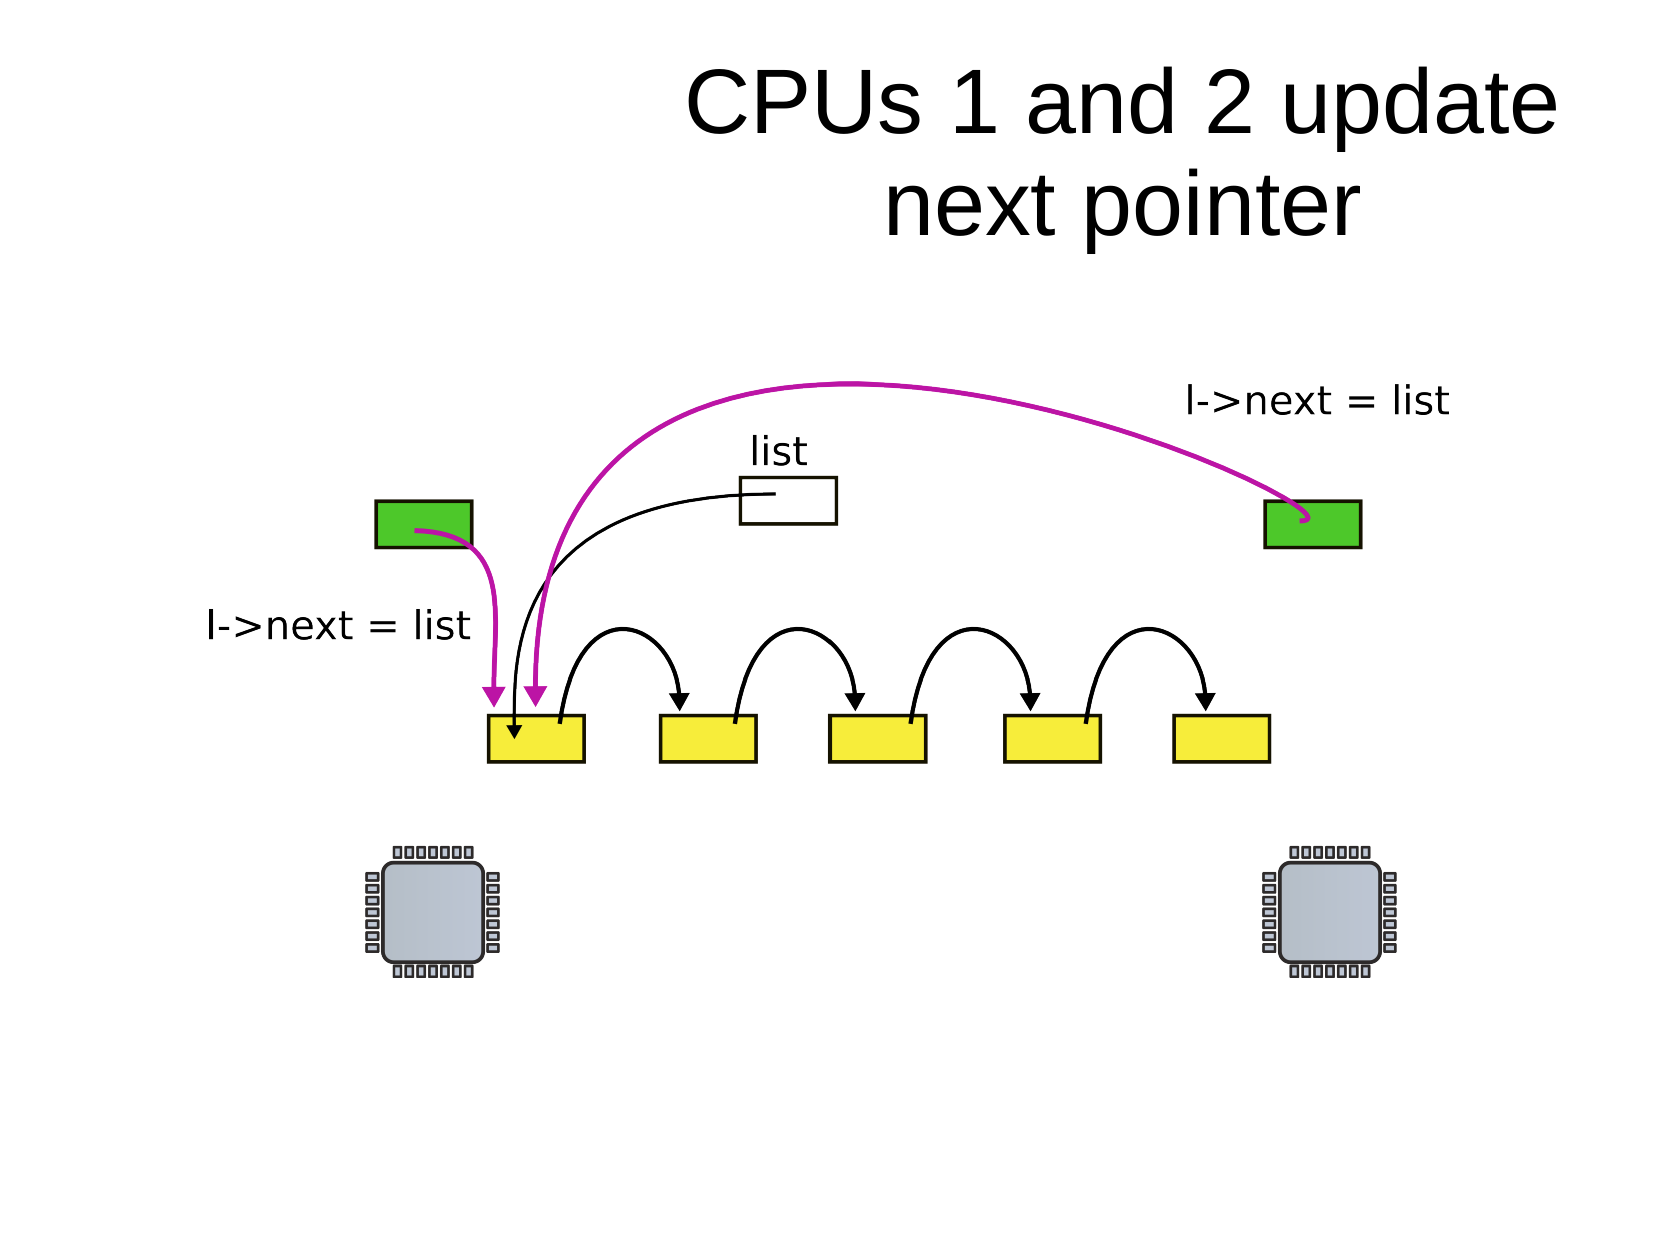

# CPUs 1 and 2 update next pointer